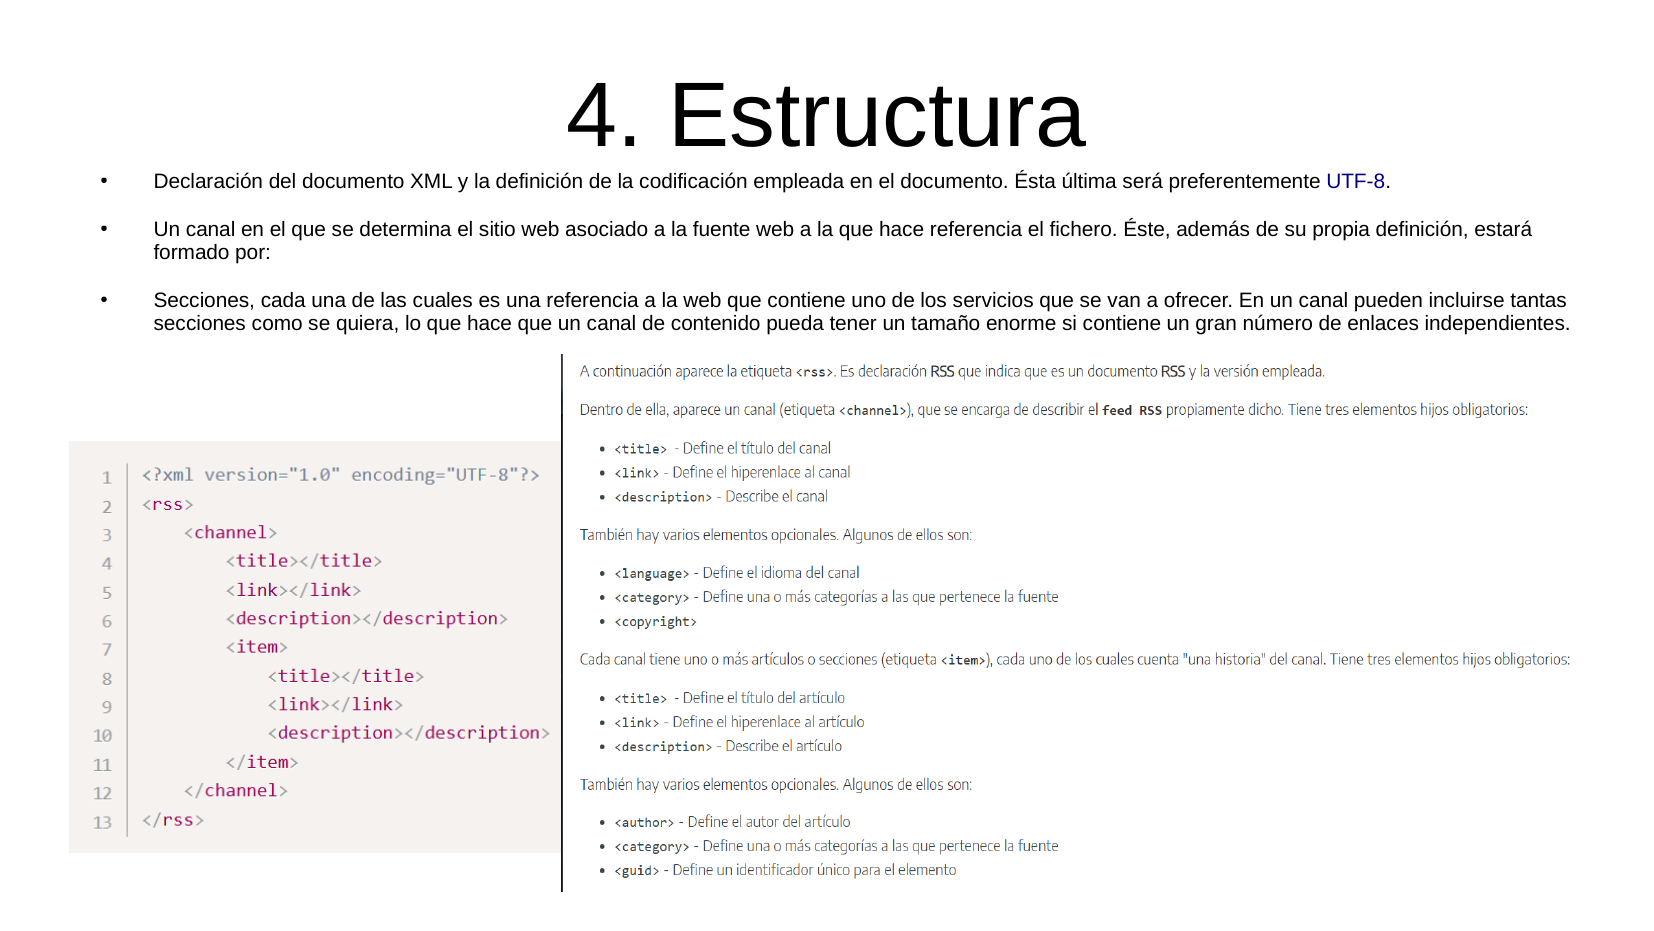

# 4. Estructura
Declaración del documento XML y la definición de la codificación empleada en el documento. Ésta última será preferentemente UTF-8.
Un canal en el que se determina el sitio web asociado a la fuente web a la que hace referencia el fichero. Éste, además de su propia definición, estará formado por:
Secciones, cada una de las cuales es una referencia a la web que contiene uno de los servicios que se van a ofrecer. En un canal pueden incluirse tantas secciones como se quiera, lo que hace que un canal de contenido pueda tener un tamaño enorme si contiene un gran número de enlaces independientes.